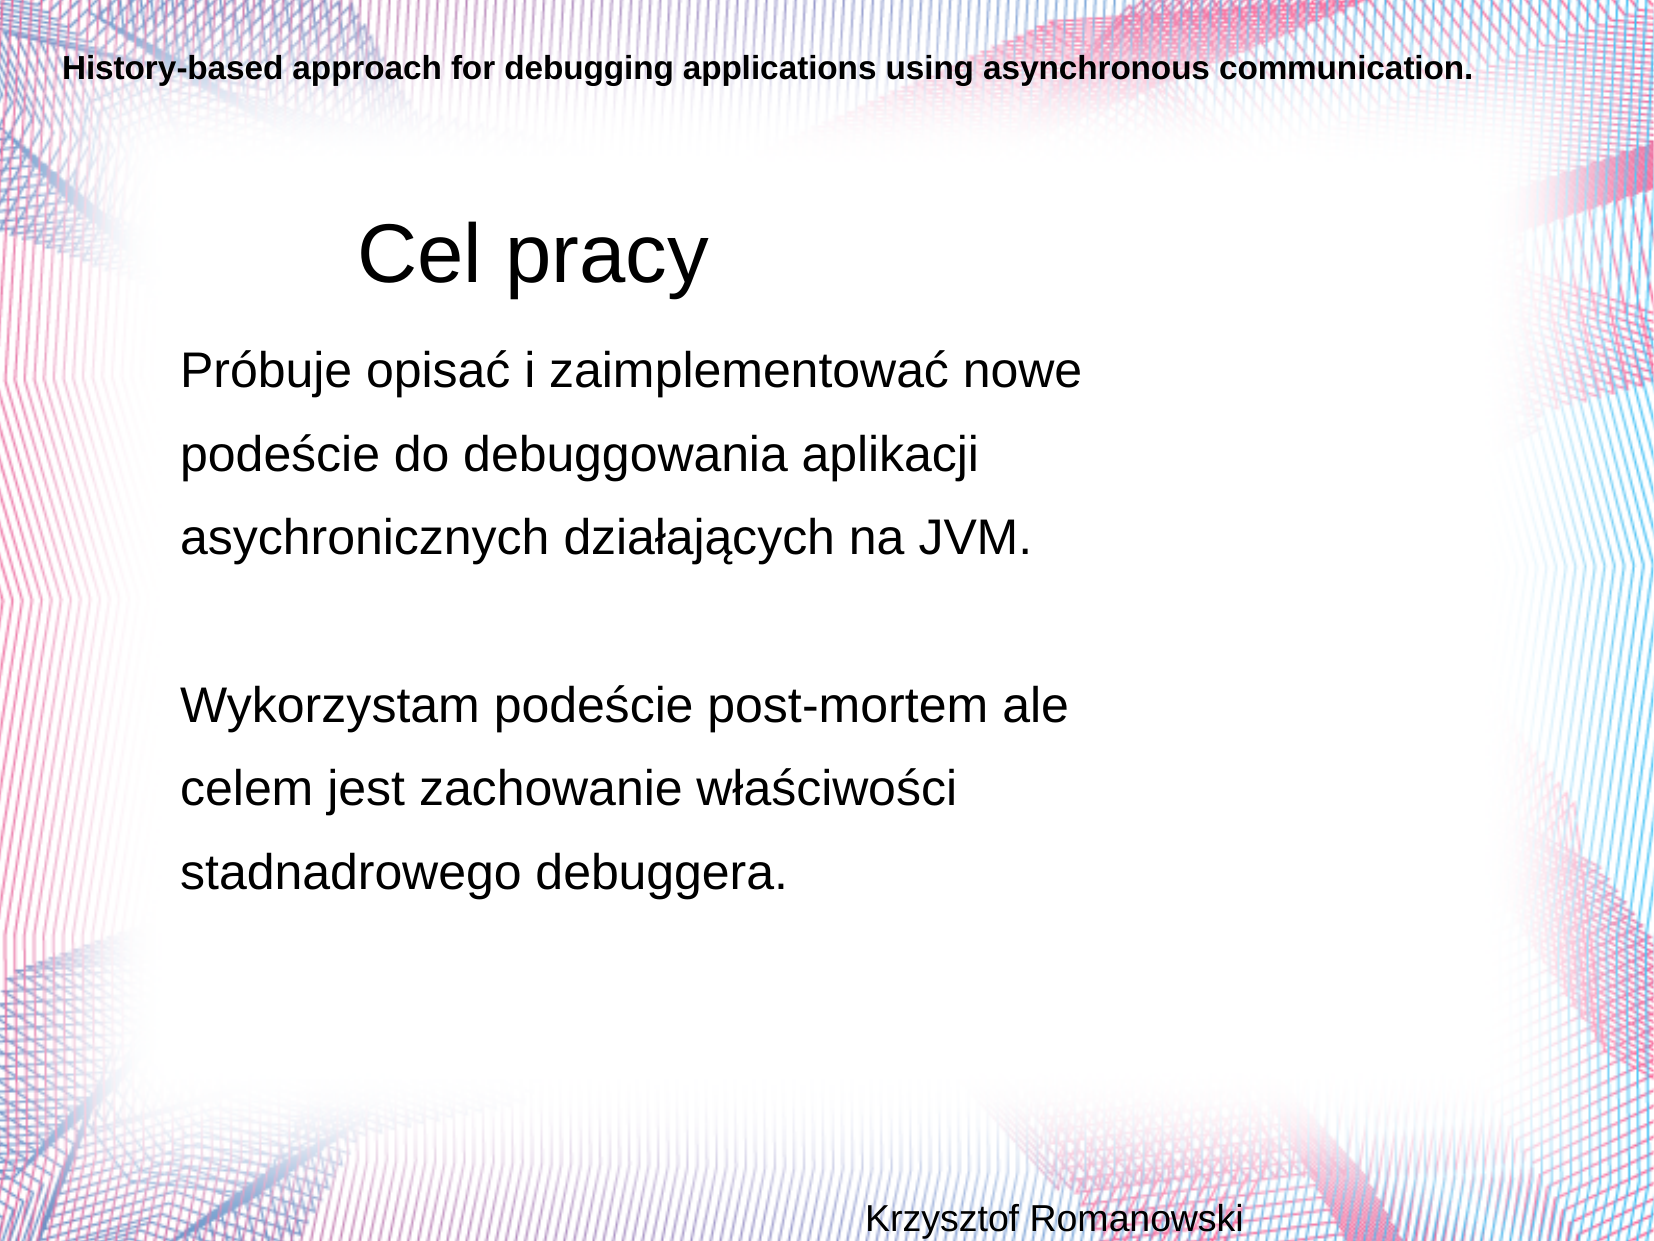

History-based approach for debugging applications using asynchronous communication.
Cel pracy
Próbuje opisać i zaimplementować nowe podeście do debuggowania aplikacji asychronicznych działających na JVM.
Wykorzystam podeście post-mortem ale celem jest zachowanie właściwości stadnadrowego debuggera.
Krzysztof Romanowski